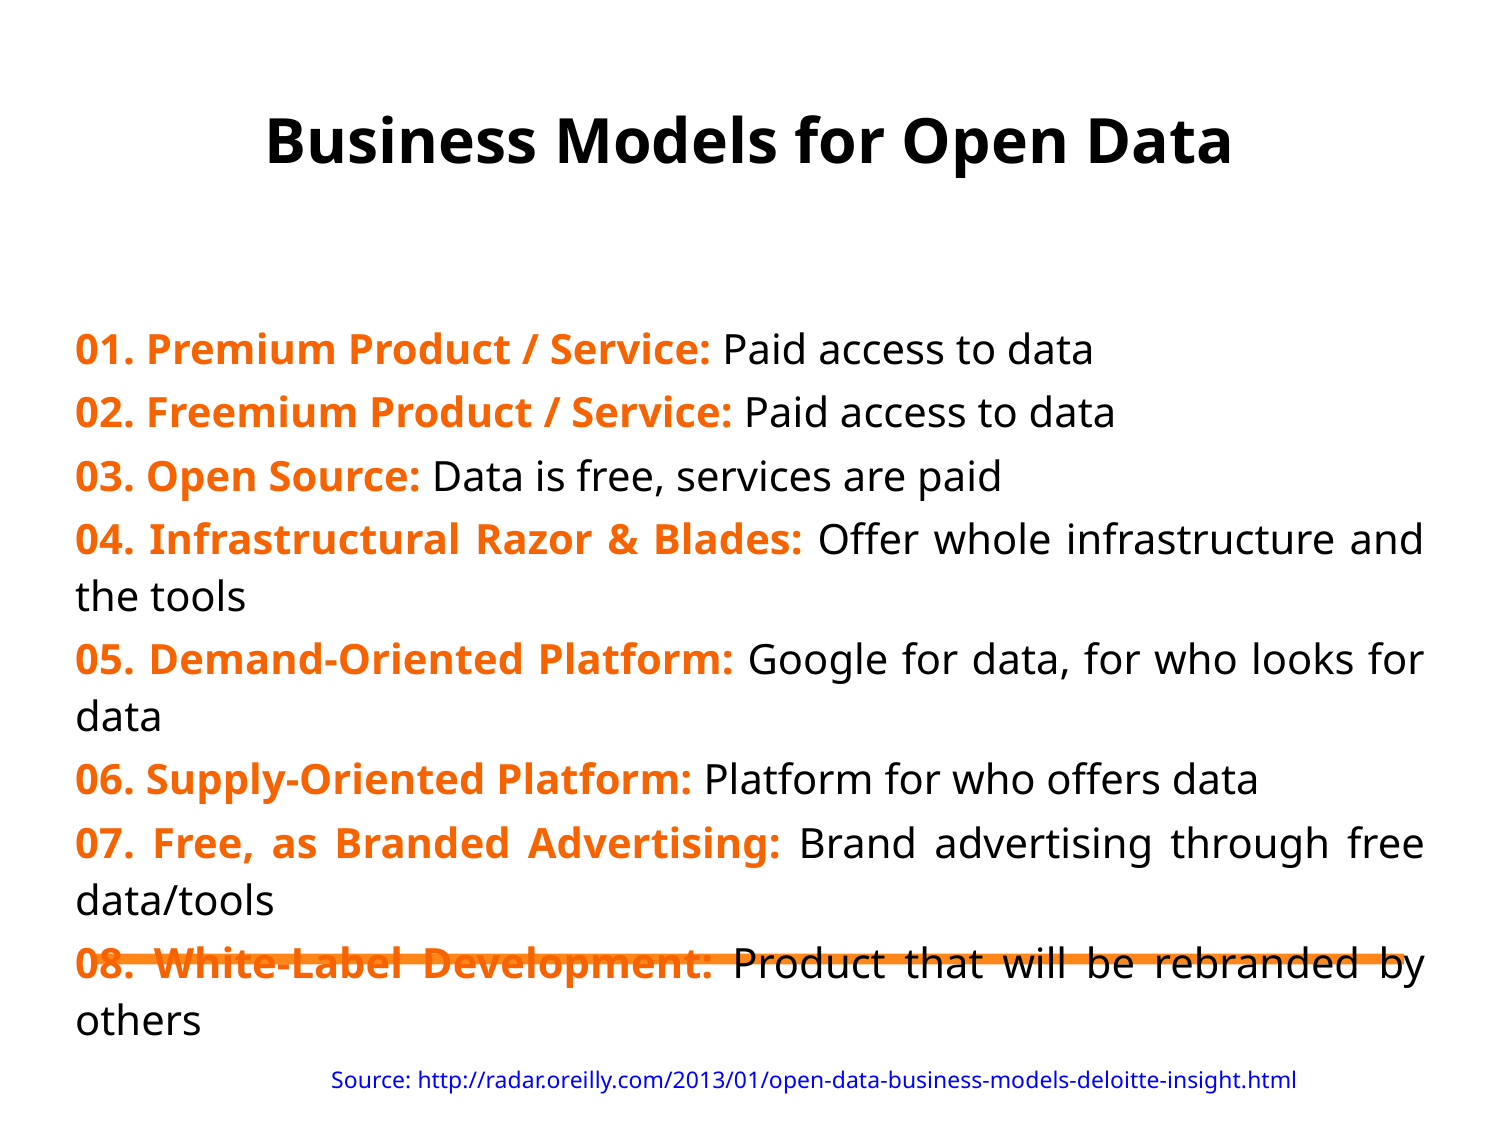

# Business Models for Open Data
01. Premium Product / Service: Paid access to data
02. Freemium Product / Service: Paid access to data
03. Open Source: Data is free, services are paid
04. Infrastructural Razor & Blades: Offer whole infrastructure and the tools
05. Demand-Oriented Platform: Google for data, for who looks for data
06. Supply-Oriented Platform: Platform for who offers data
07. Free, as Branded Advertising: Brand advertising through free data/tools
08. White-Label Development: Product that will be rebranded by others
Source: http://radar.oreilly.com/2013/01/open-data-business-models-deloitte-insight.html